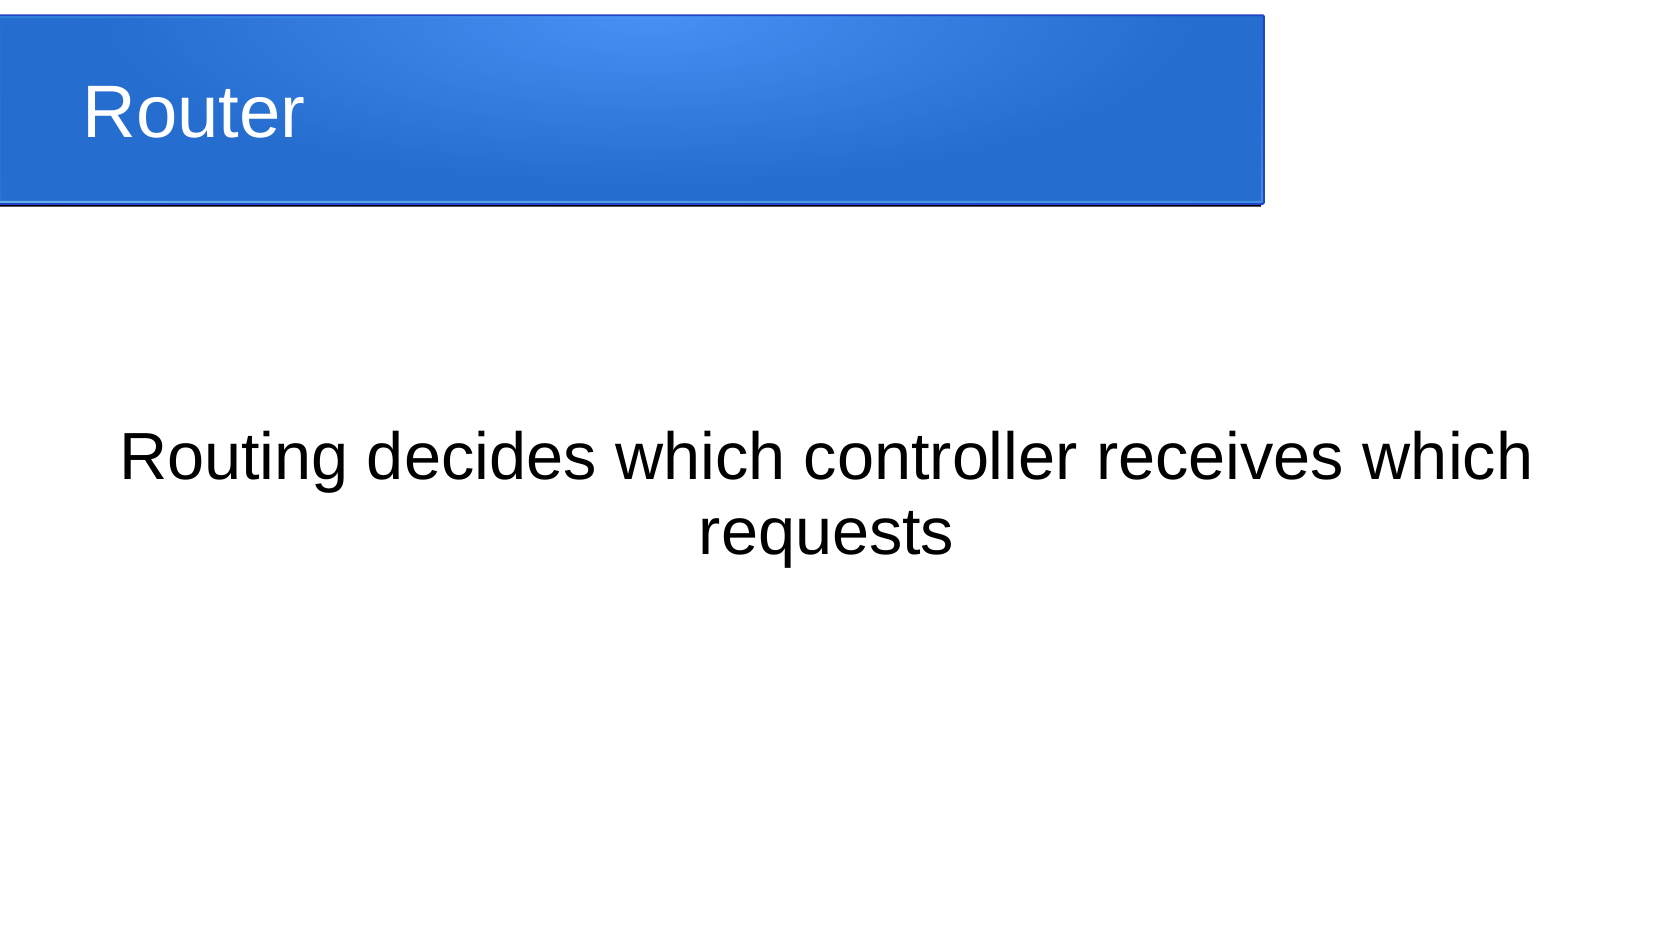

# Router
Routing decides which controller receives which requests